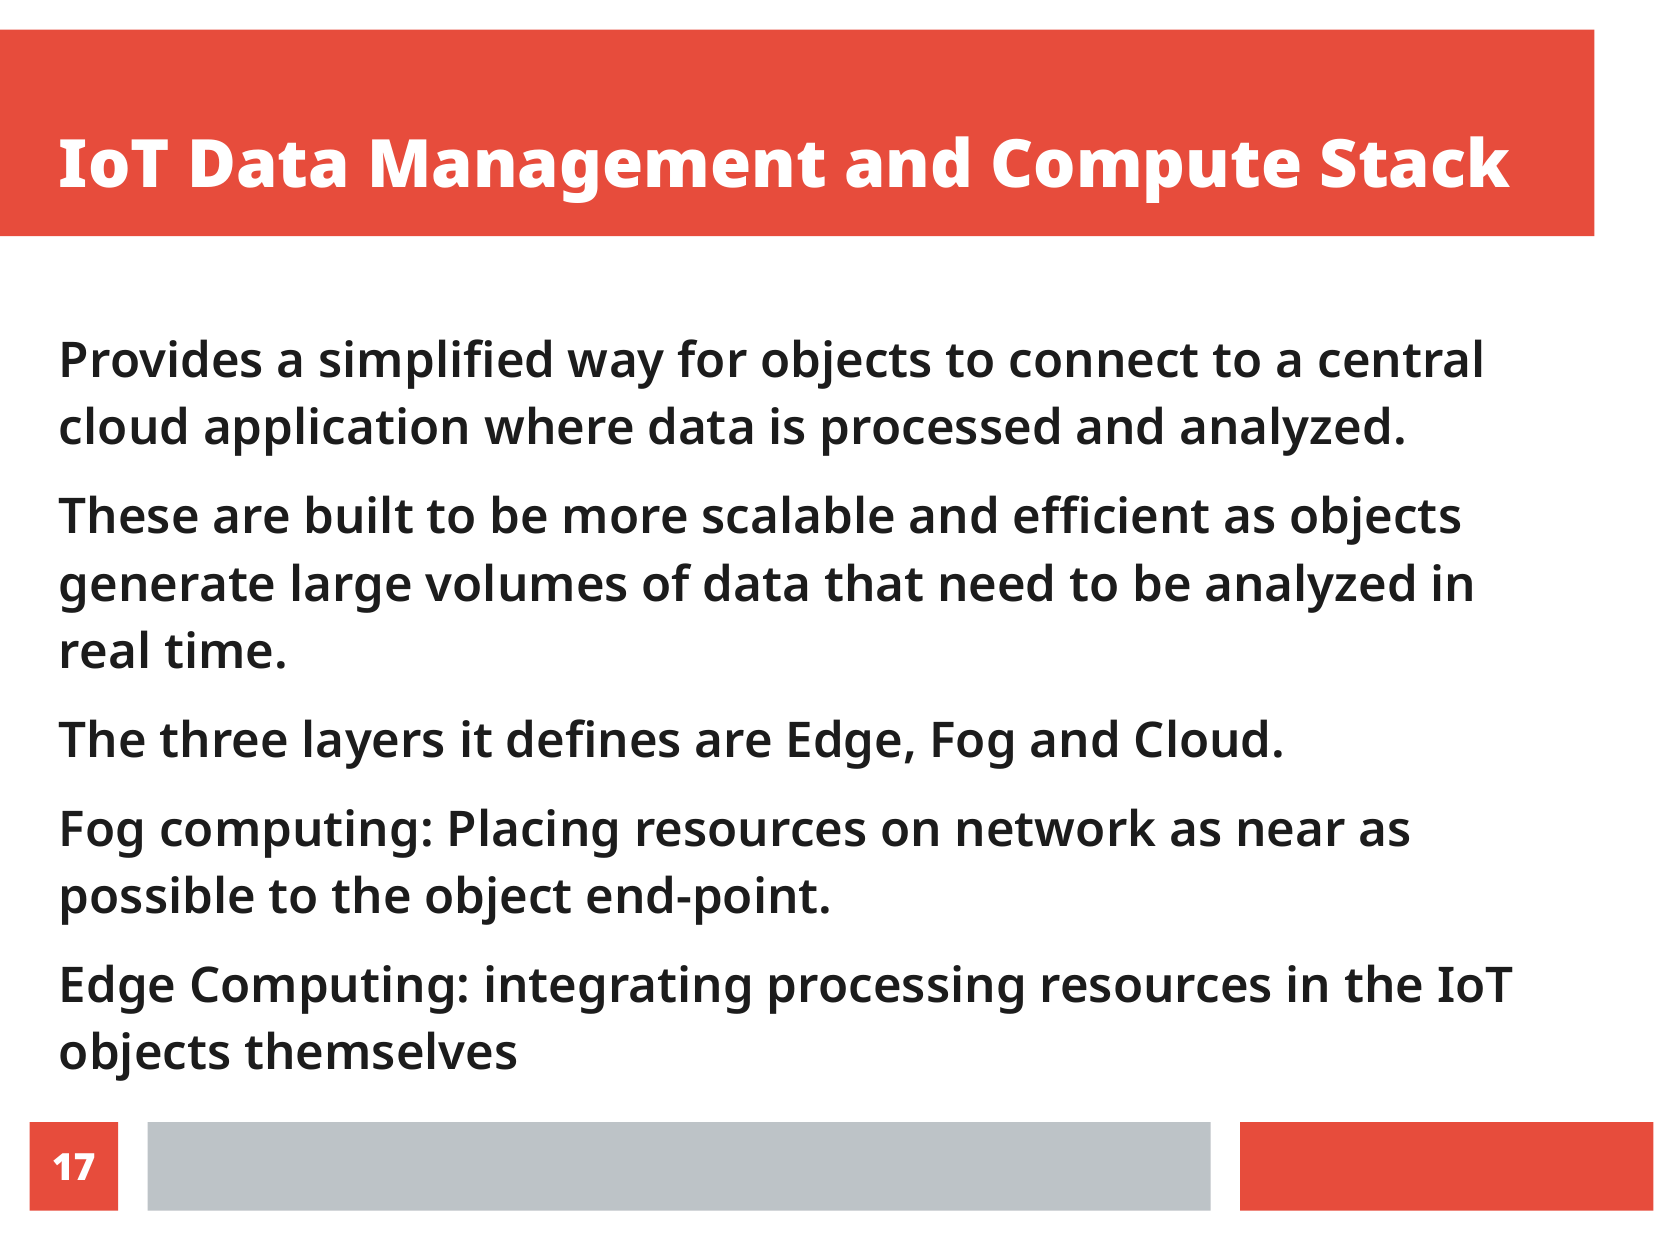

# IoT Data Management and Compute Stack
Provides a simplified way for objects to connect to a central cloud application where data is processed and analyzed.
These are built to be more scalable and efficient as objects generate large volumes of data that need to be analyzed in real time.
The three layers it defines are Edge, Fog and Cloud.
Fog computing: Placing resources on network as near as possible to the object end-point.
Edge Computing: integrating processing resources in the IoT objects themselves
17